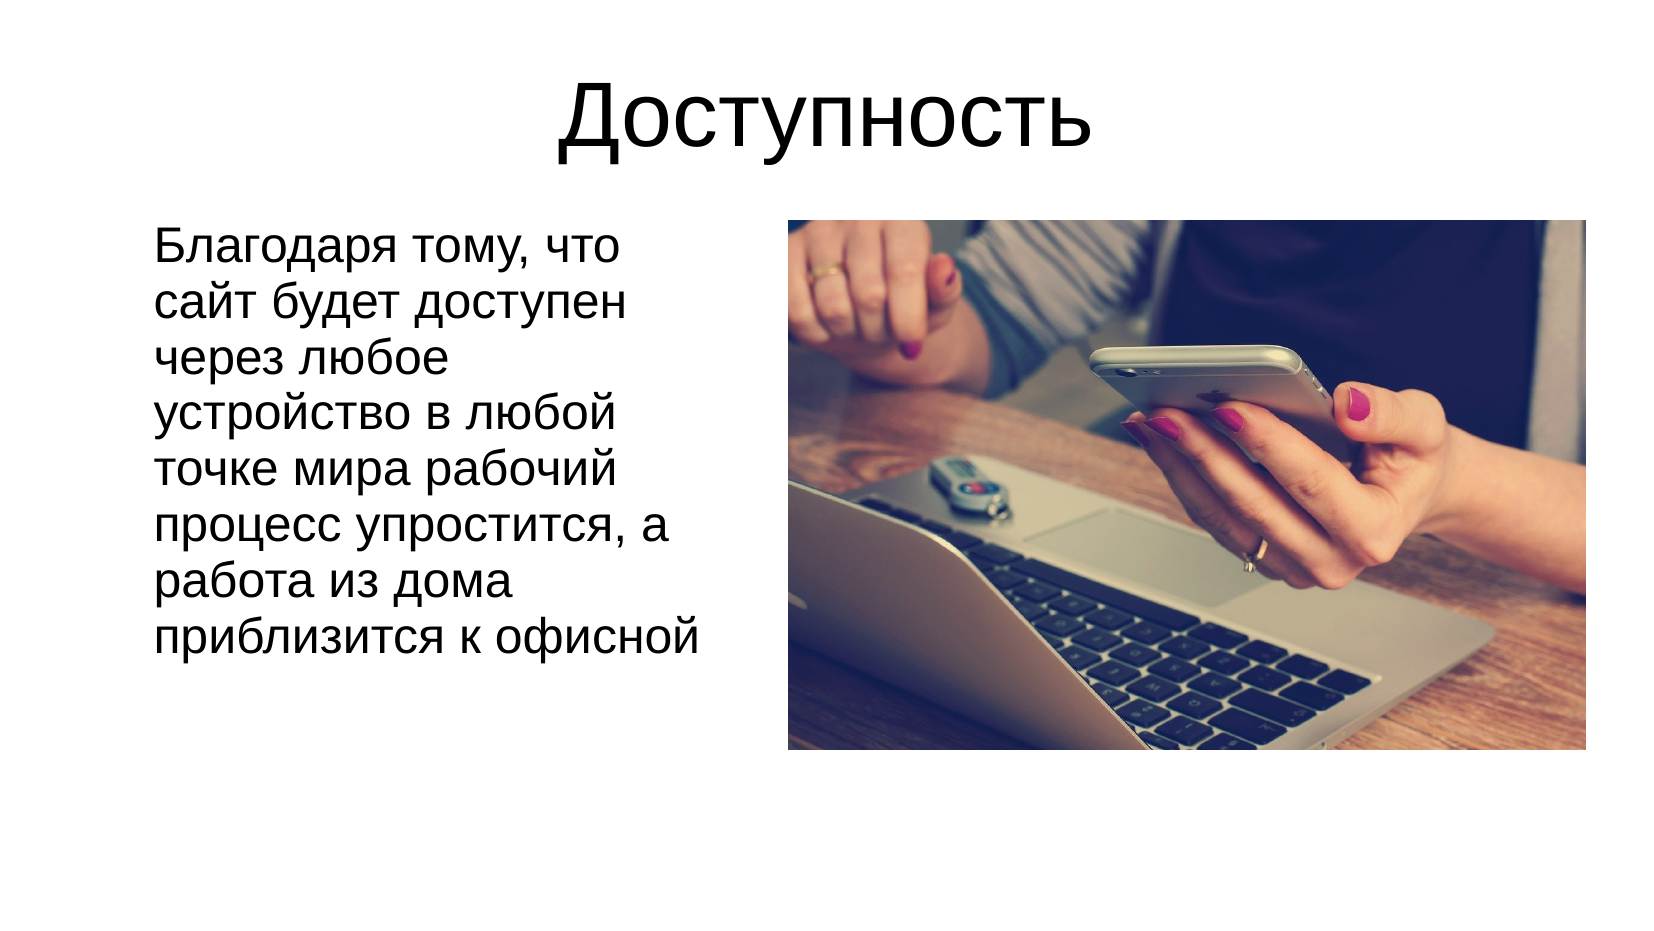

# Доступность
Благодаря тому, что сайт будет доступен через любое устройство в любой точке мира рабочий процесс упростится, а работа из дома приблизится к офисной